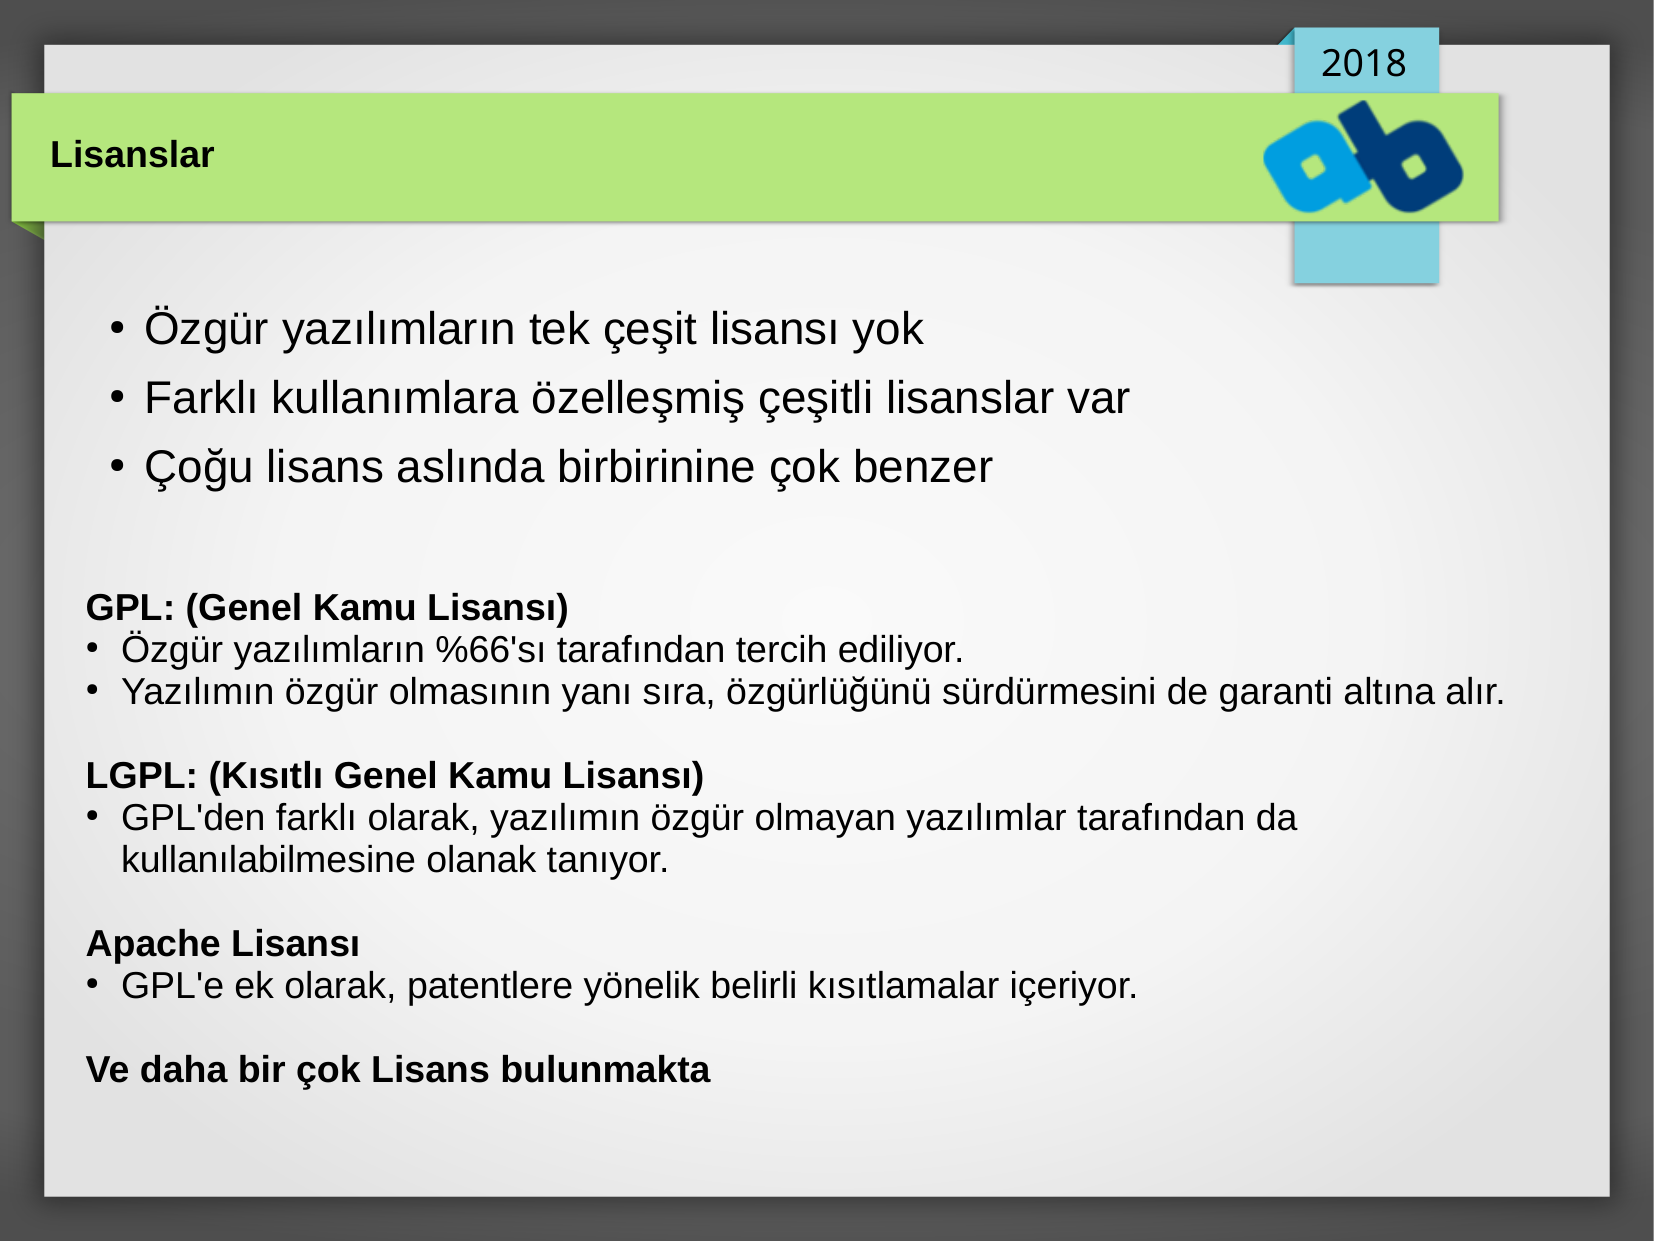

2018
Lisanslar
Özgür yazılımların tek çeşit lisansı yok
Farklı kullanımlara özelleşmiş çeşitli lisanslar var
Çoğu lisans aslında birbirinine çok benzer
GPL: (Genel Kamu Lisansı)
Özgür yazılımların %66'sı tarafından tercih ediliyor.
Yazılımın özgür olmasının yanı sıra, özgürlüğünü sürdürmesini de garanti altına alır.
LGPL: (Kısıtlı Genel Kamu Lisansı)
GPL'den farklı olarak, yazılımın özgür olmayan yazılımlar tarafından da kullanılabilmesine olanak tanıyor.
Apache Lisansı
GPL'e ek olarak, patentlere yönelik belirli kısıtlamalar içeriyor.
Ve daha bir çok Lisans bulunmakta